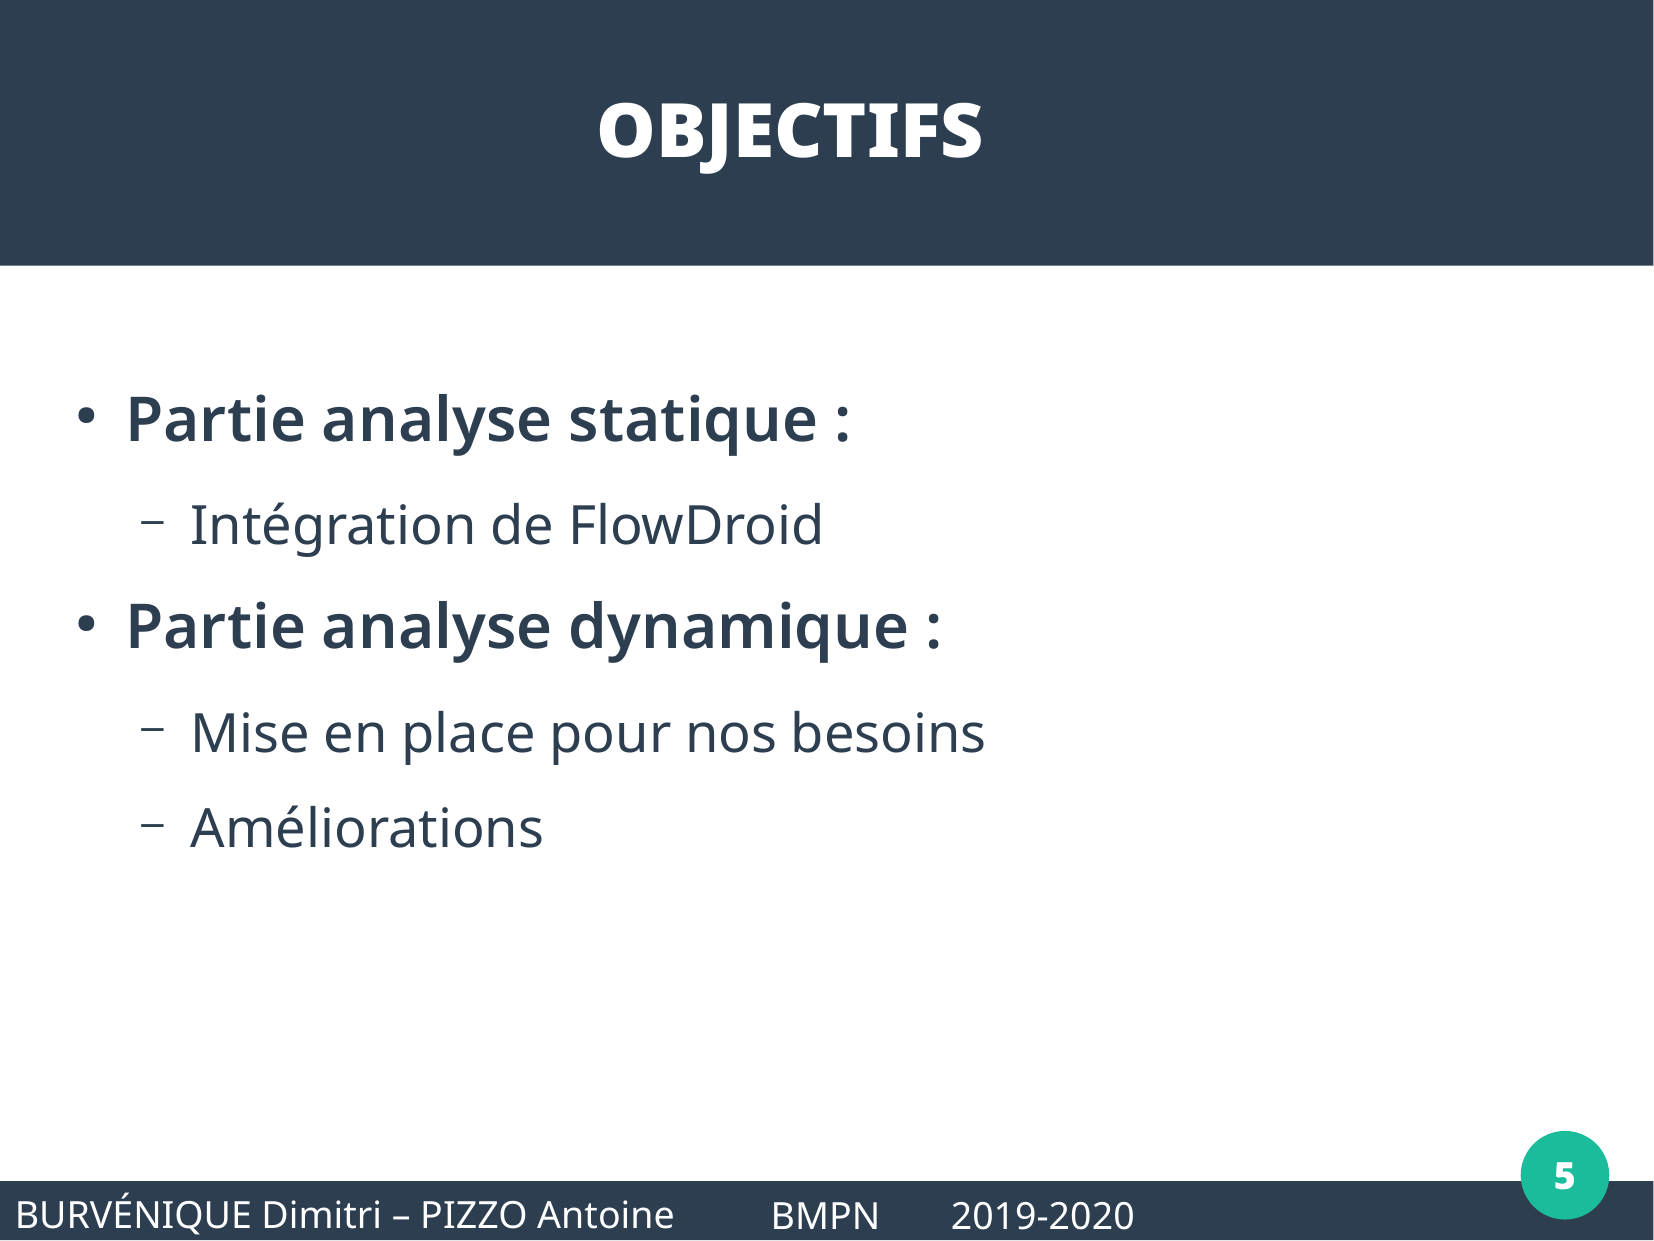

# OBJECTIFS
Partie analyse statique :
Intégration de FlowDroid
Partie analyse dynamique :
Mise en place pour nos besoins
Améliorations
5
BURVÉNIQUE Dimitri – PIZZO Antoine
BMPN
2019-2020